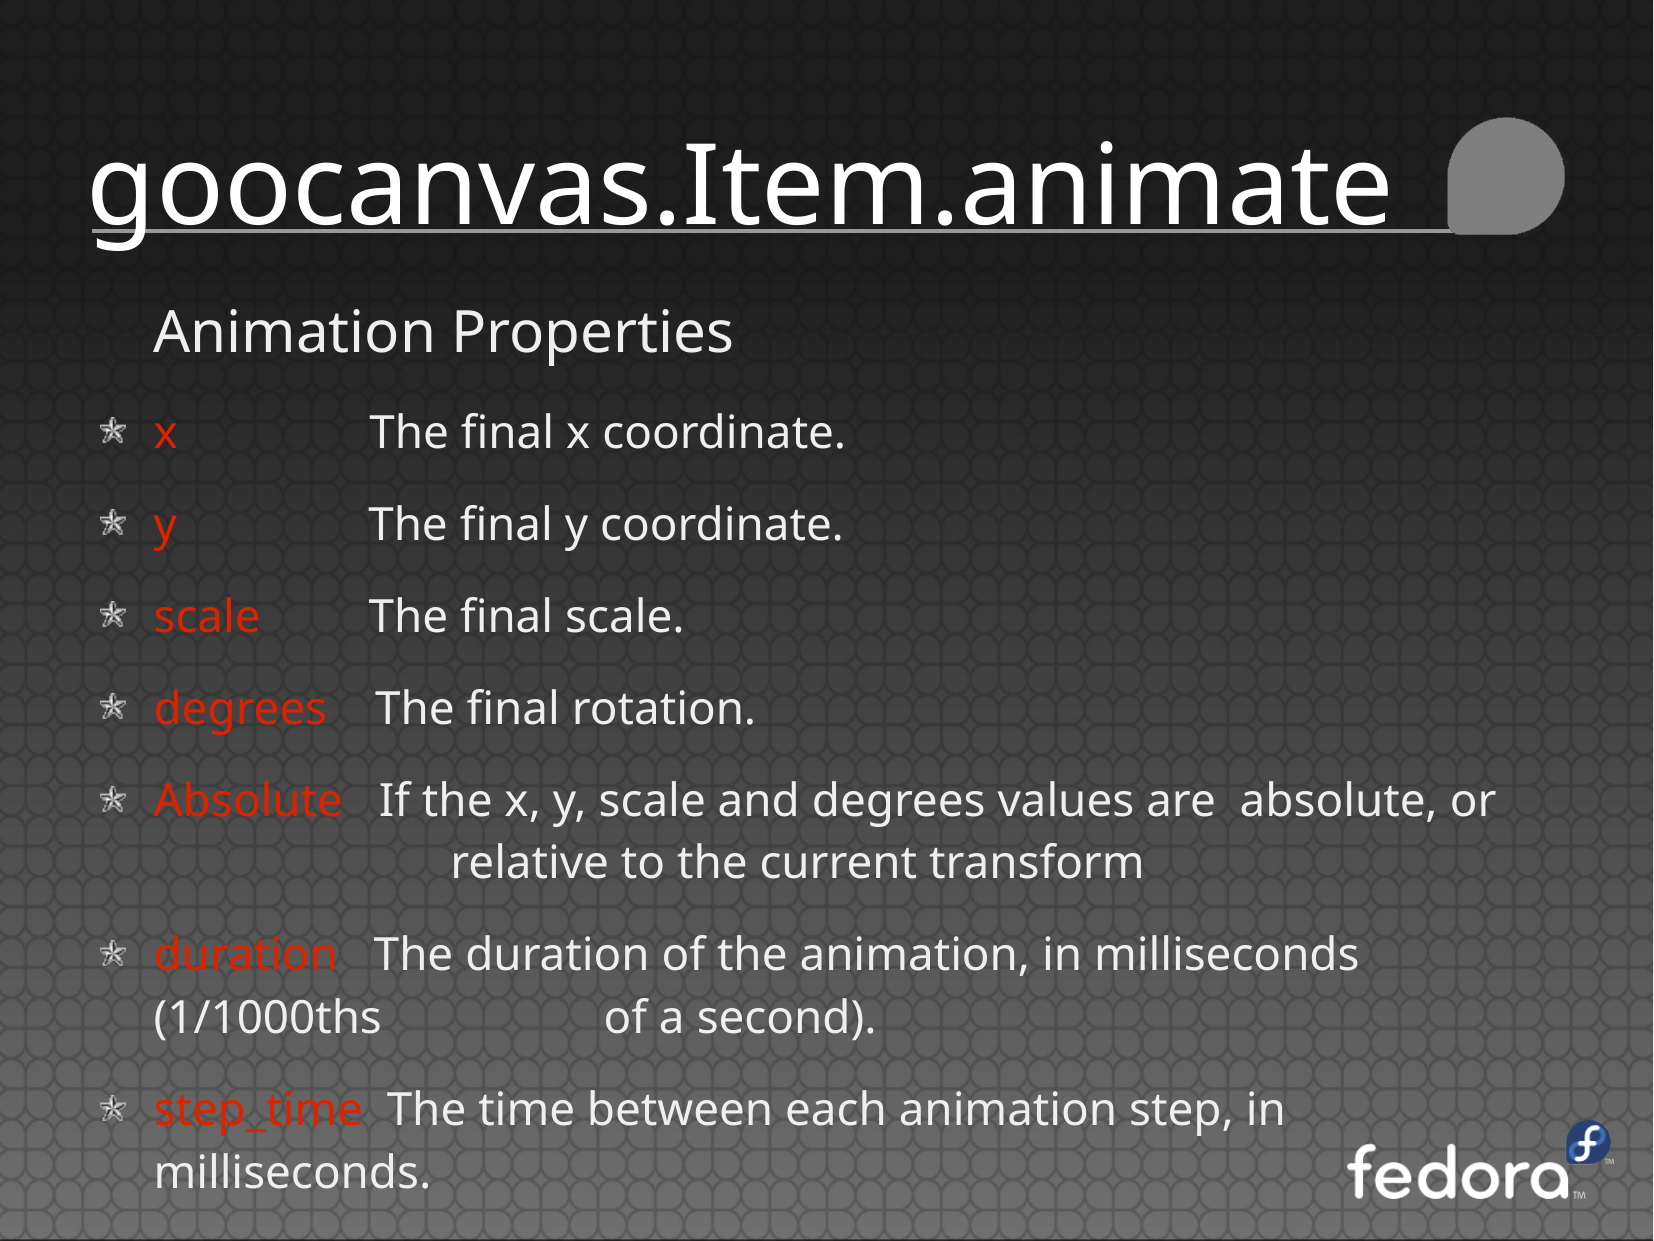

# goocanvas.Item.animate
Animation Properties
x The final x coordinate.
y The final y coordinate.
scale The final scale.
degrees The final rotation.
Absolute If the x, y, scale and degrees values are absolute, or 			 relative to the current transform
duration The duration of the animation, in milliseconds (1/1000ths 			of a second).
step_time The time between each animation step, in milliseconds.
type Specifies what happens when the animation finishes.